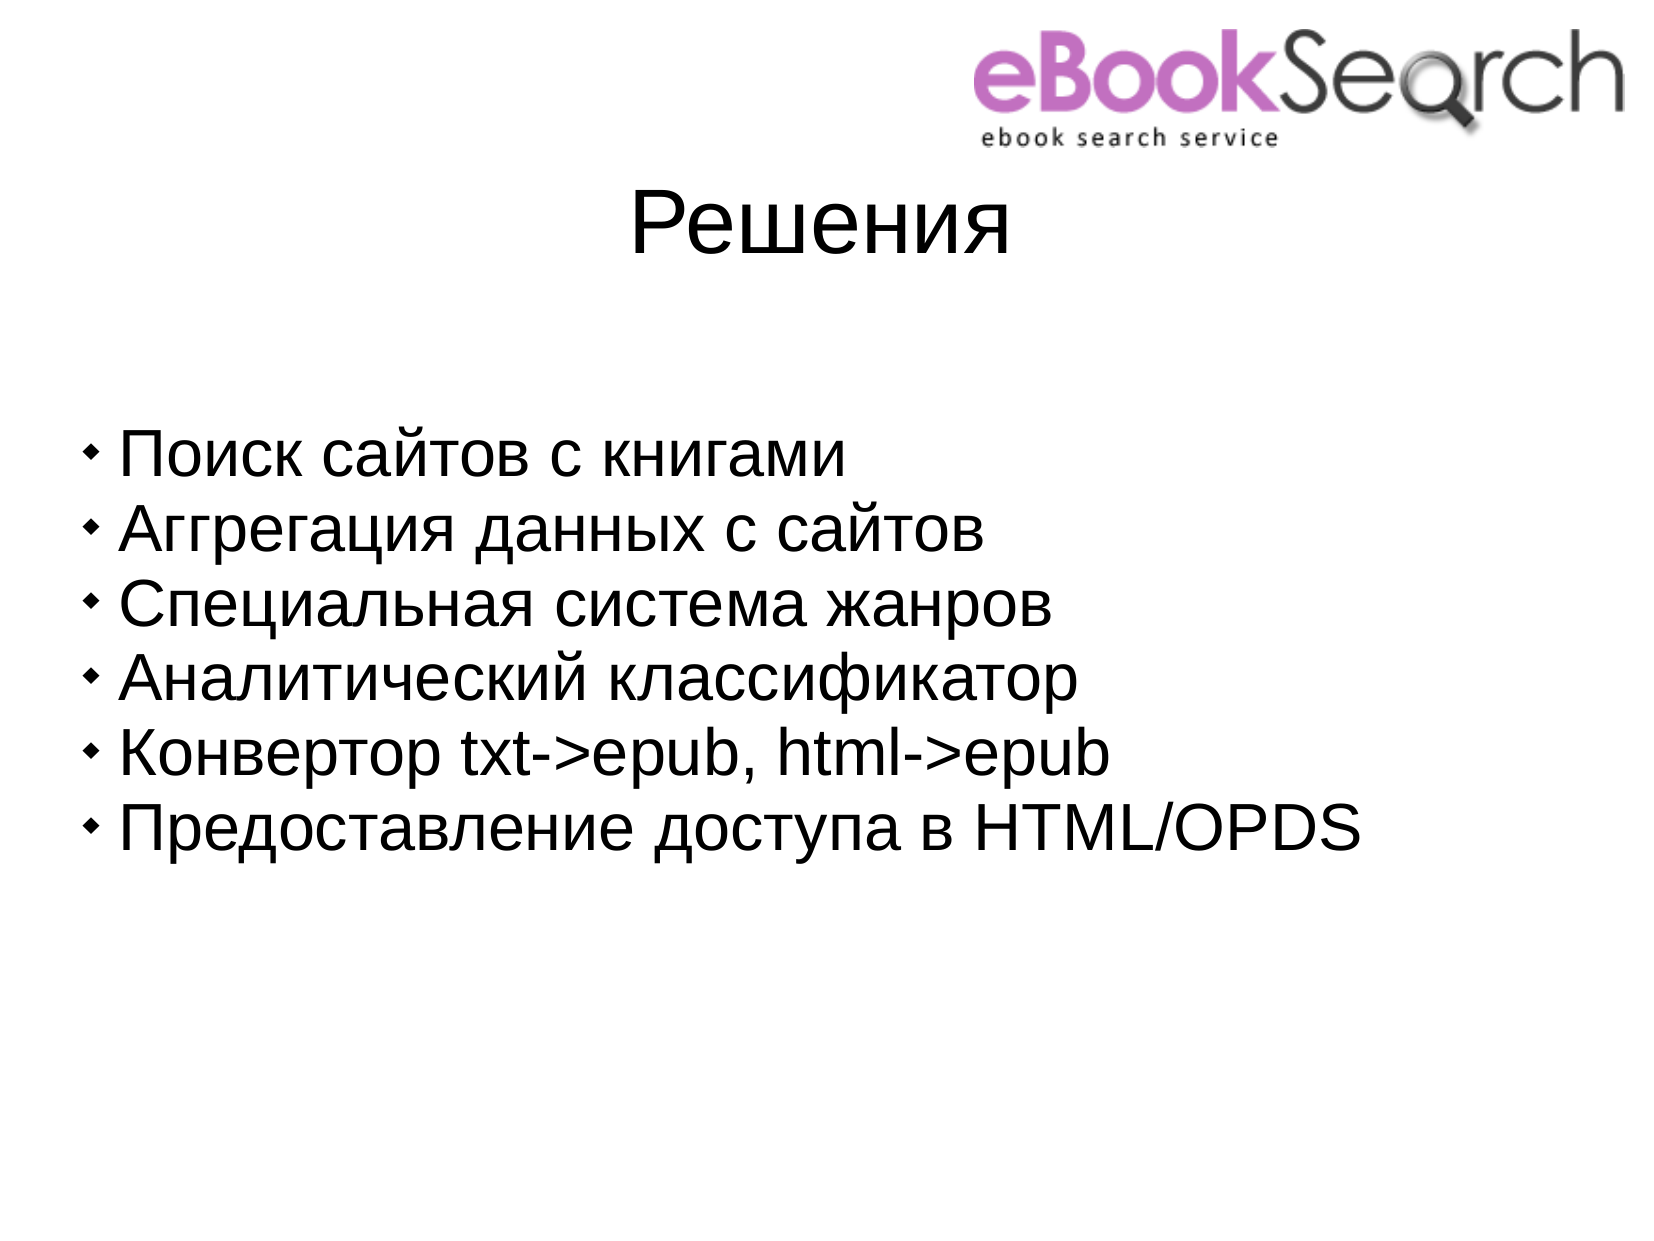

Решения
# Поиск сайтов с книгами
 Аггрегация данных с сайтов
 Специальная система жанров
 Аналитический классификатор
 Конвертор txt->epub, html->epub
 Предоставление доступа в HTML/OPDS